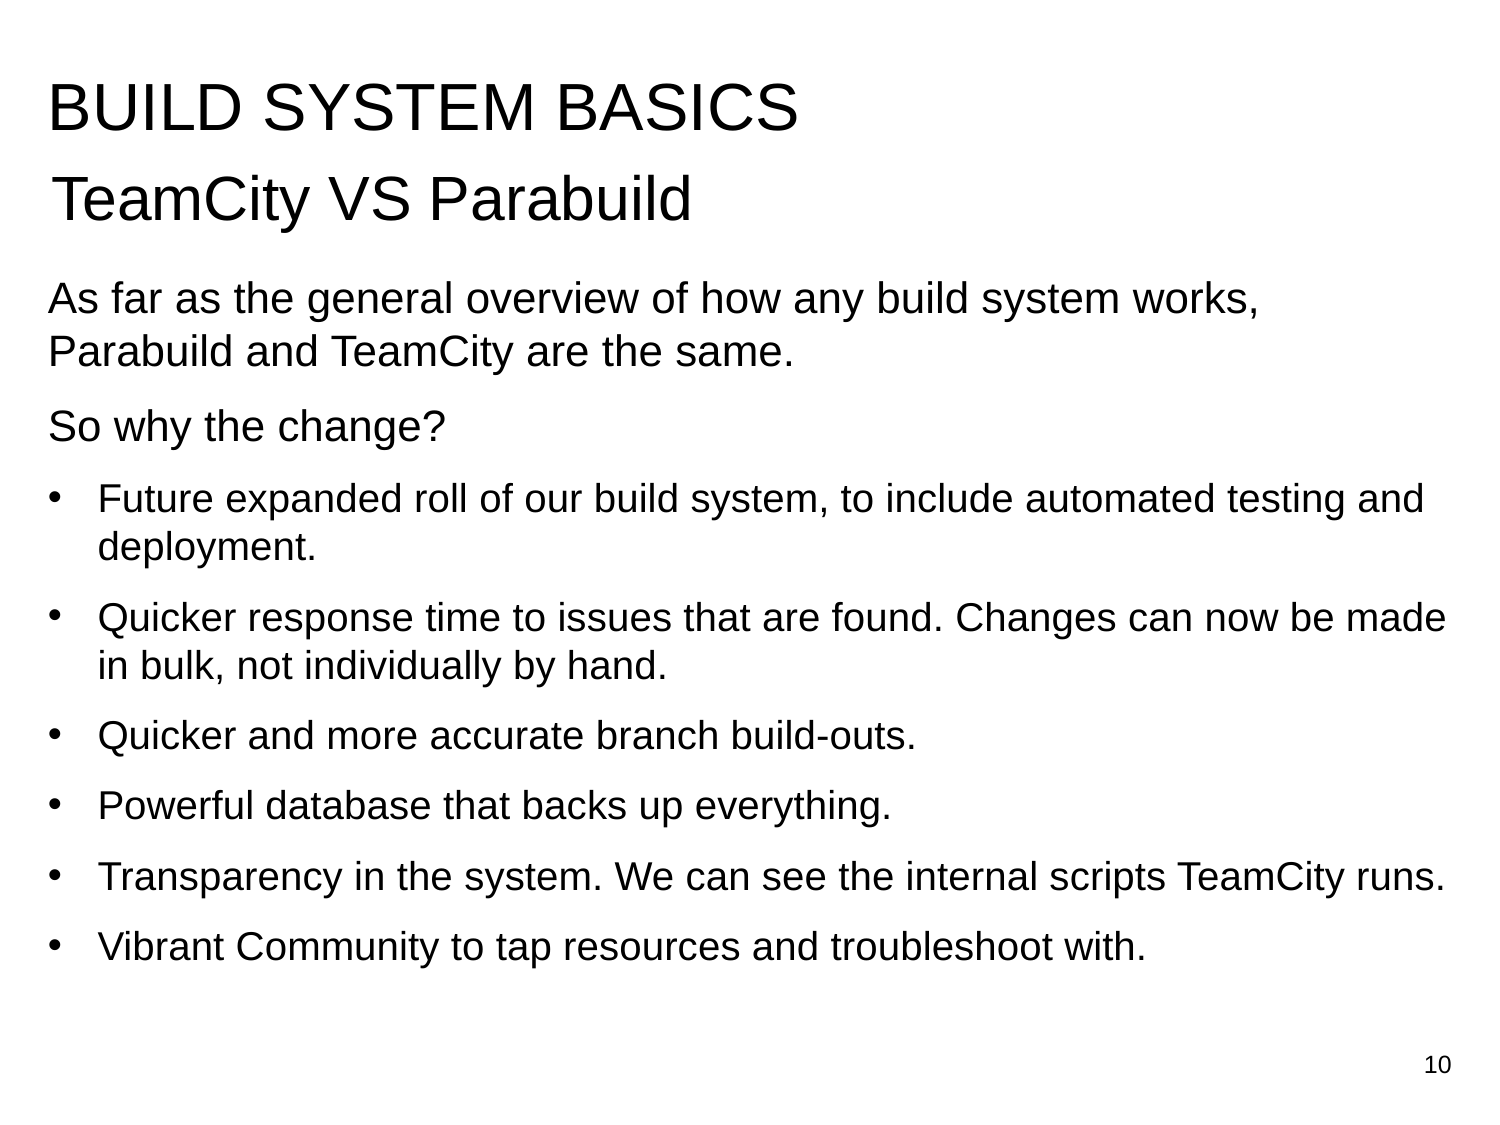

# Build system basics
TeamCity VS Parabuild
As far as the general overview of how any build system works, Parabuild and TeamCity are the same.
So why the change?
Future expanded roll of our build system, to include automated testing and deployment.
Quicker response time to issues that are found. Changes can now be made in bulk, not individually by hand.
Quicker and more accurate branch build-outs.
Powerful database that backs up everything.
Transparency in the system. We can see the internal scripts TeamCity runs.
Vibrant Community to tap resources and troubleshoot with.